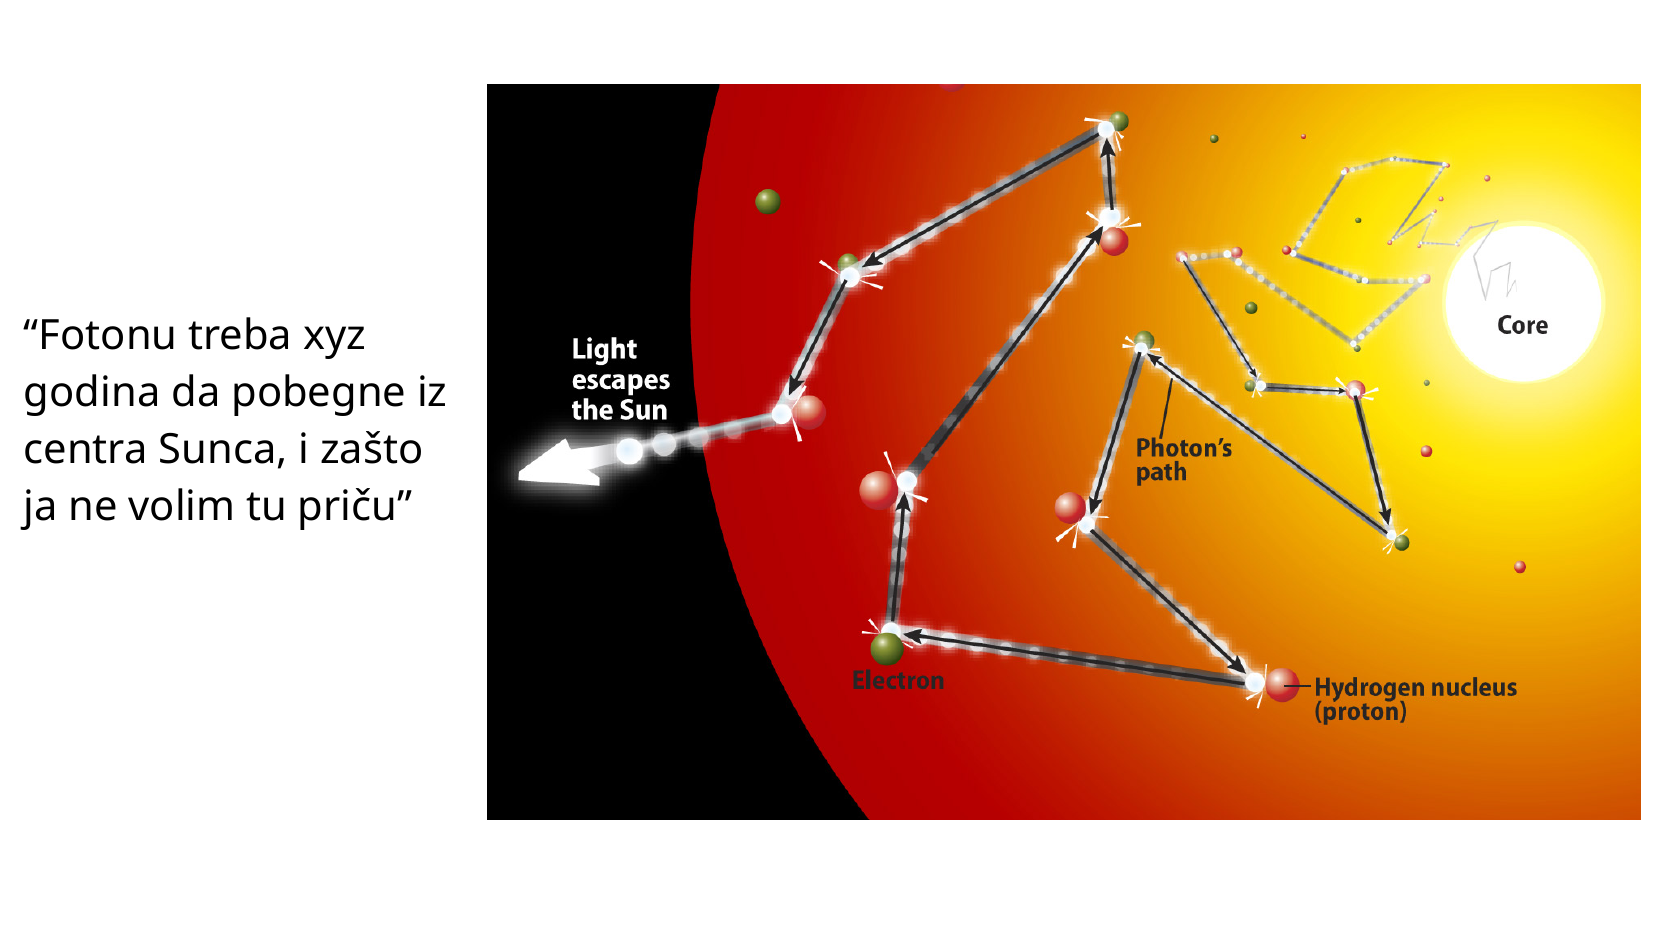

# “Fotonu treba xyz godina da pobegne iz centra Sunca, i zašto ja ne volim tu priču”